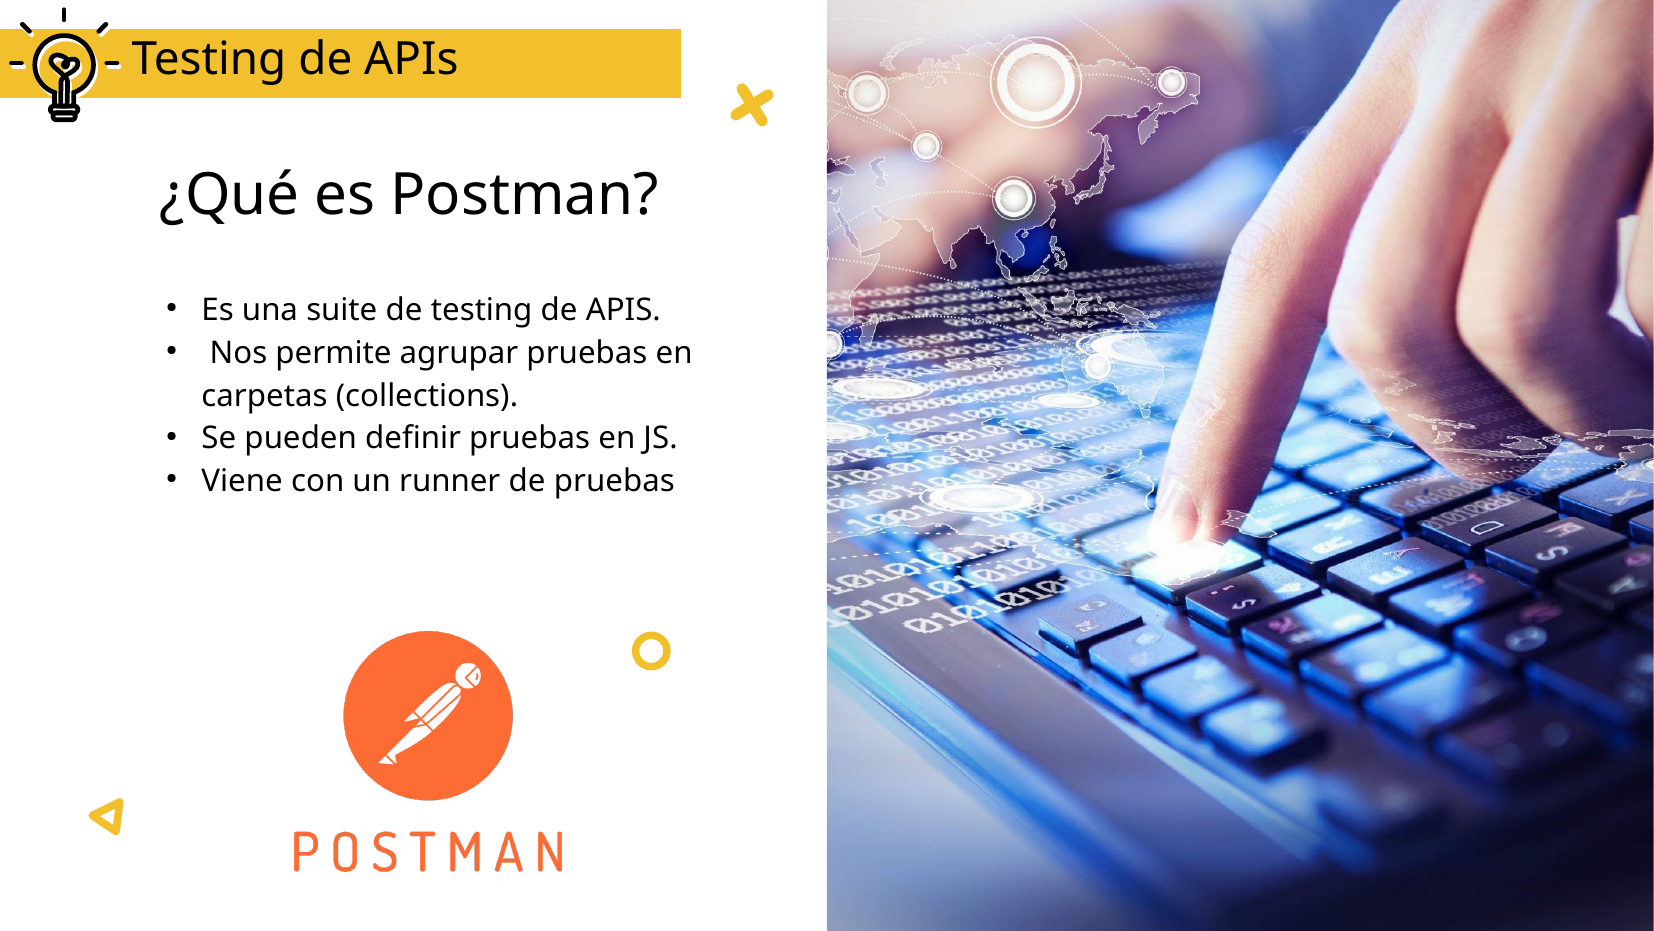

Testing de APIs
# ¿Qué es Postman?
Es una suite de testing de APIS.
 Nos permite agrupar pruebas en carpetas (collections).
Se pueden definir pruebas en JS.
Viene con un runner de pruebas